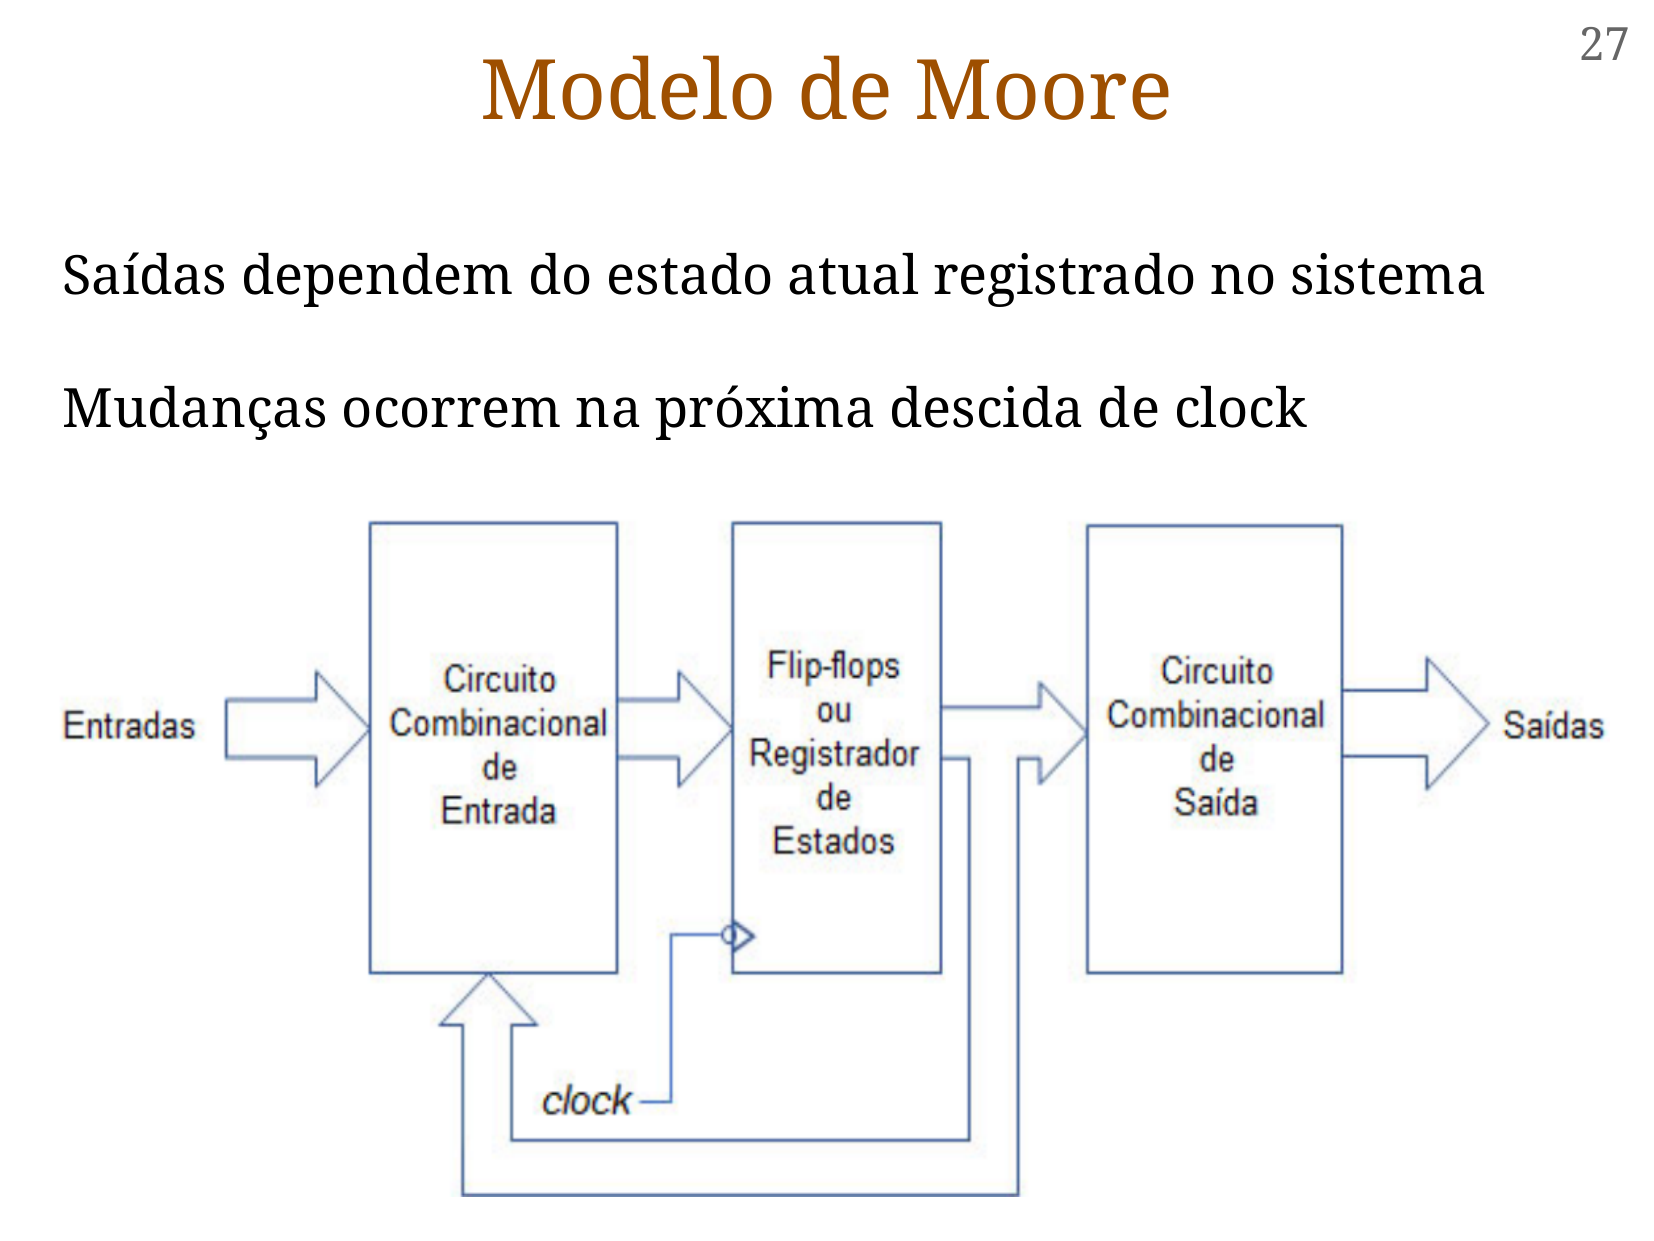

27
# Modelo de Moore
Saídas dependem do estado atual registrado no sistema
Mudanças ocorrem na próxima descida de clock